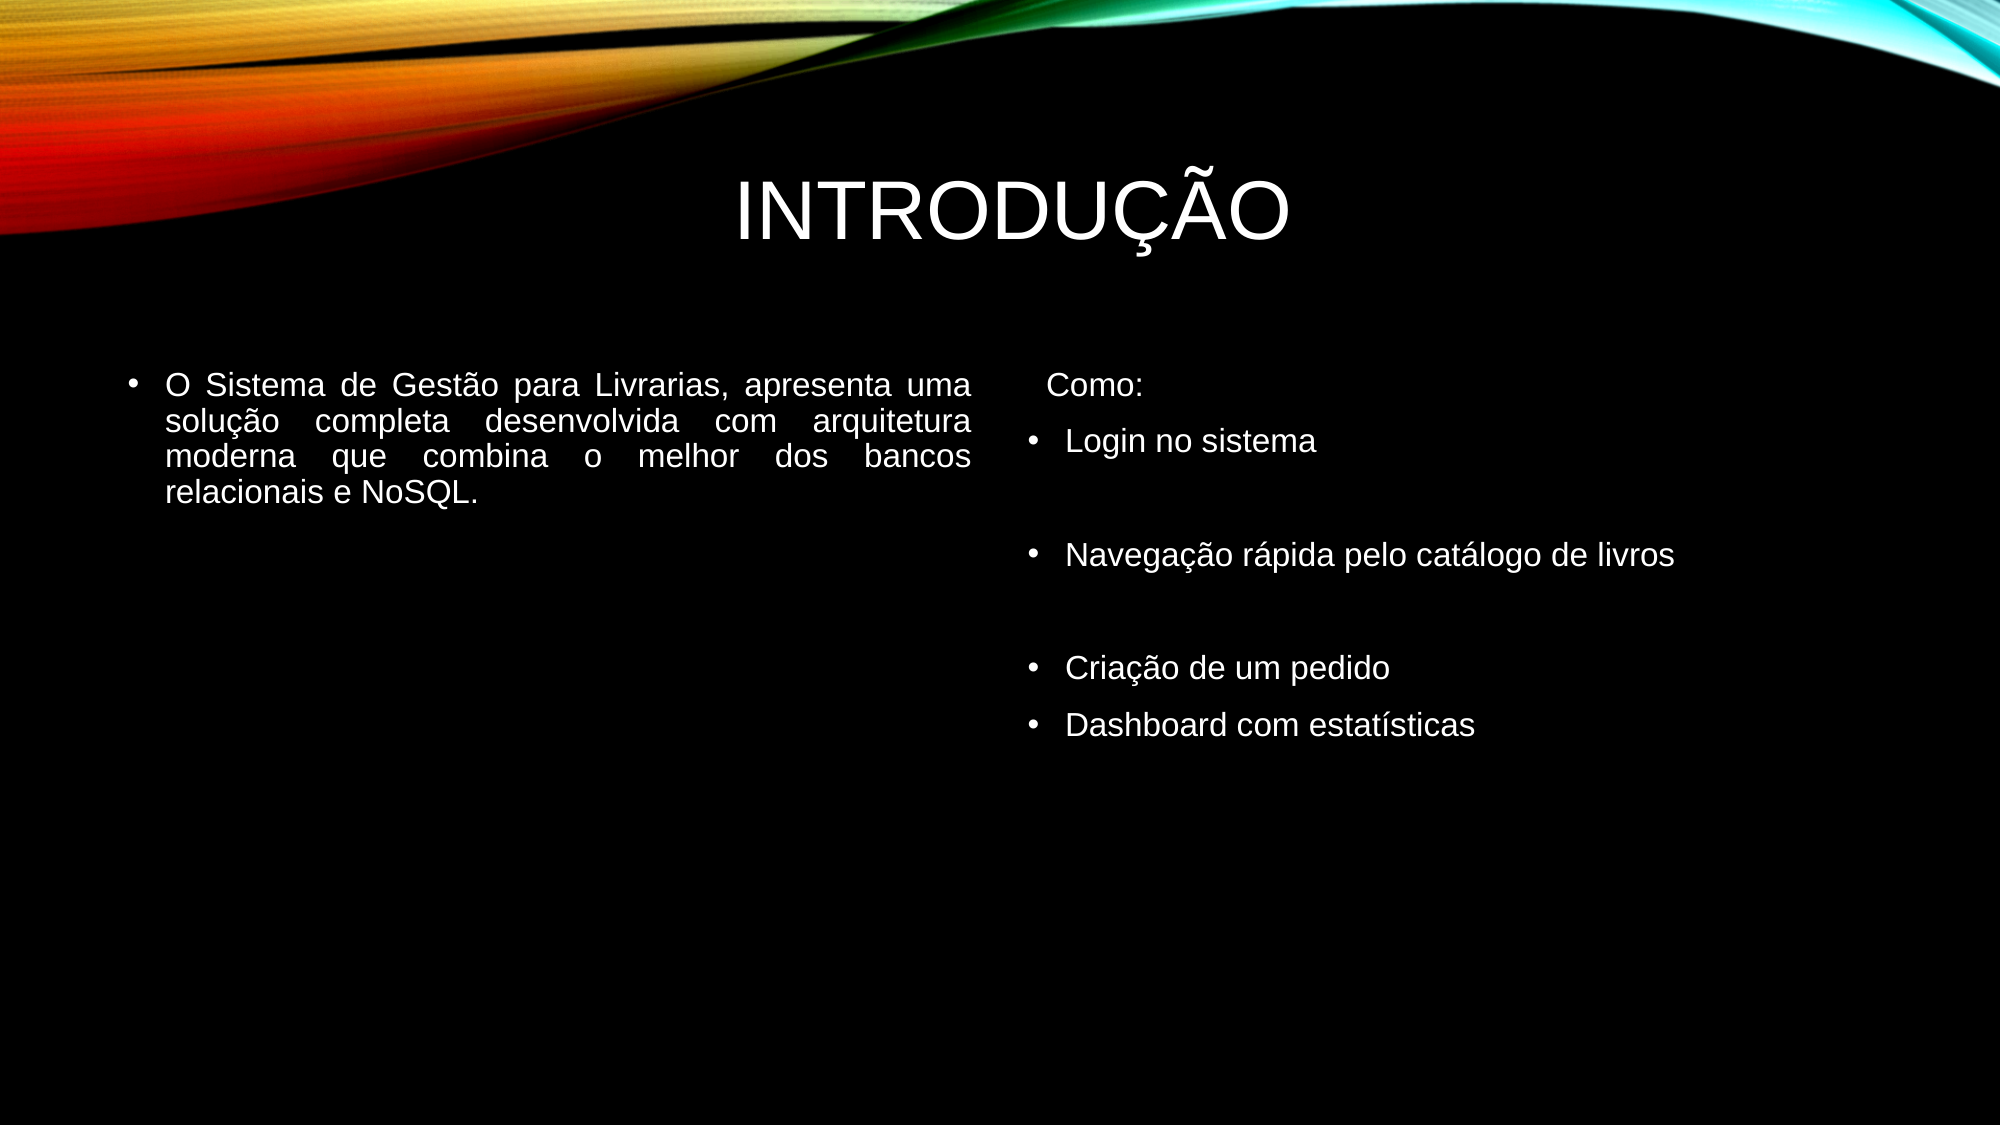

# introdução
O Sistema de Gestão para Livrarias, apresenta uma solução completa desenvolvida com arquitetura moderna que combina o melhor dos bancos relacionais e NoSQL.
 Como:
Login no sistema
Navegação rápida pelo catálogo de livros
Criação de um pedido
Dashboard com estatísticas